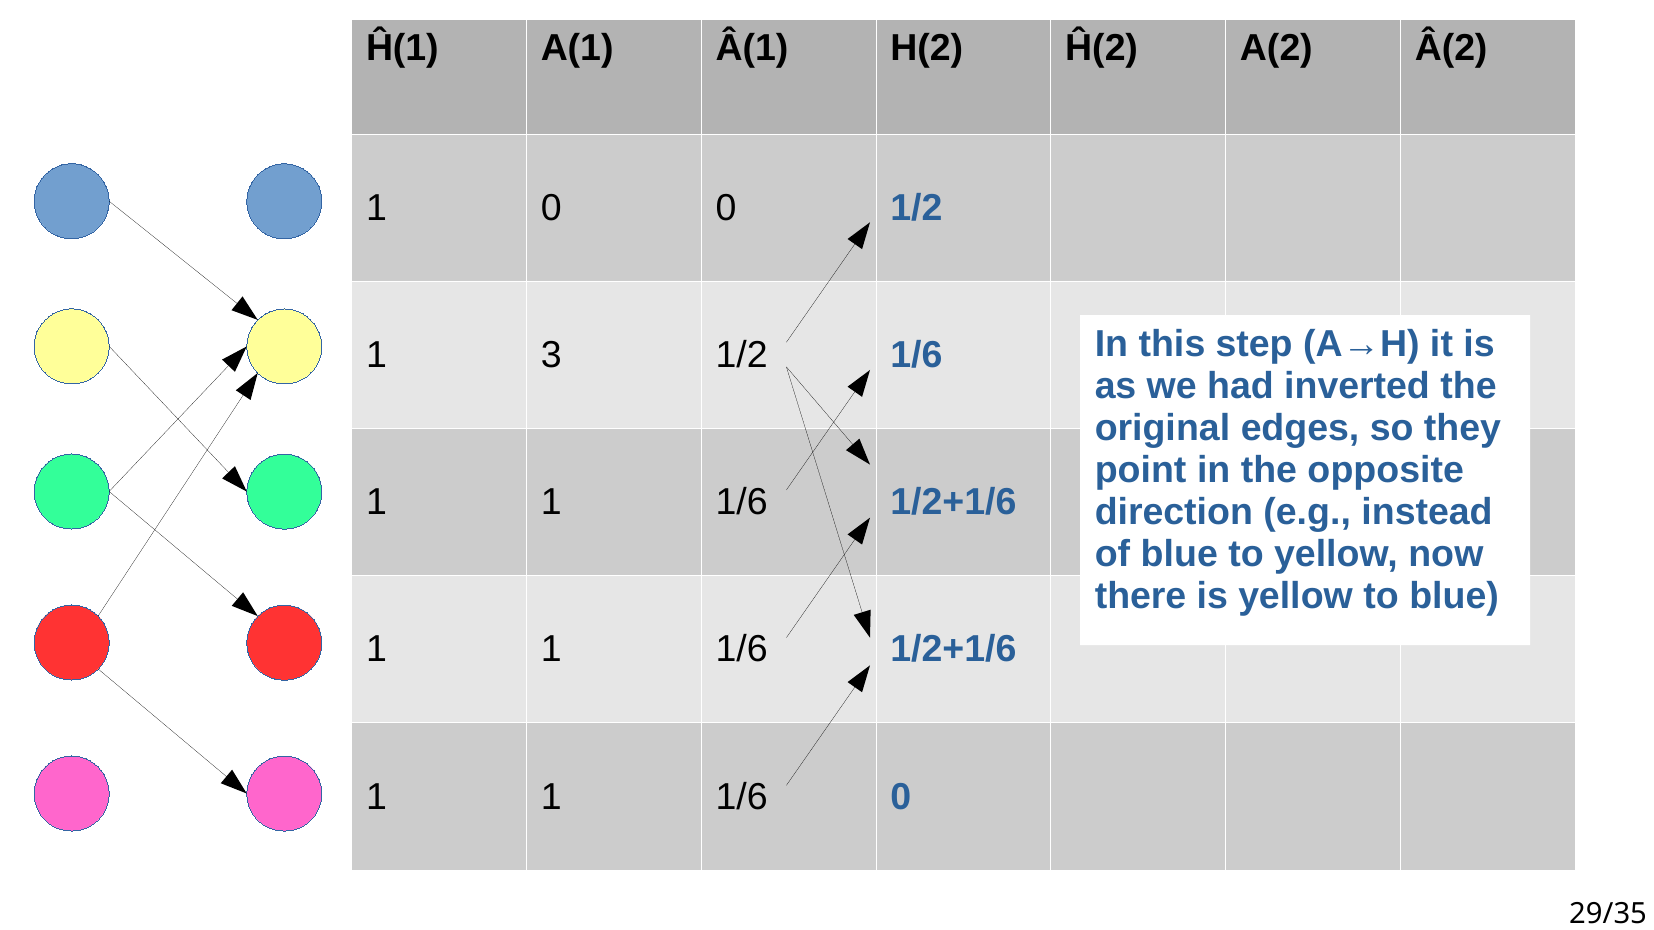

| Ĥ(1) | A(1) | Â(1) | H(2) | Ĥ(2) | A(2) | Â(2) |
| --- | --- | --- | --- | --- | --- | --- |
| 1 | 0 | 0 | 1/2 | | | |
| 1 | 3 | 1/2 | 1/6 | | | |
| 1 | 1 | 1/6 | 1/2+1/6 | | | |
| 1 | 1 | 1/6 | 1/2+1/6 | | | |
| 1 | 1 | 1/6 | 0 | | | |
In this step (A→H) it is as we had inverted the original edges, so they point in the opposite direction (e.g., instead of blue to yellow, now there is yellow to blue)
29